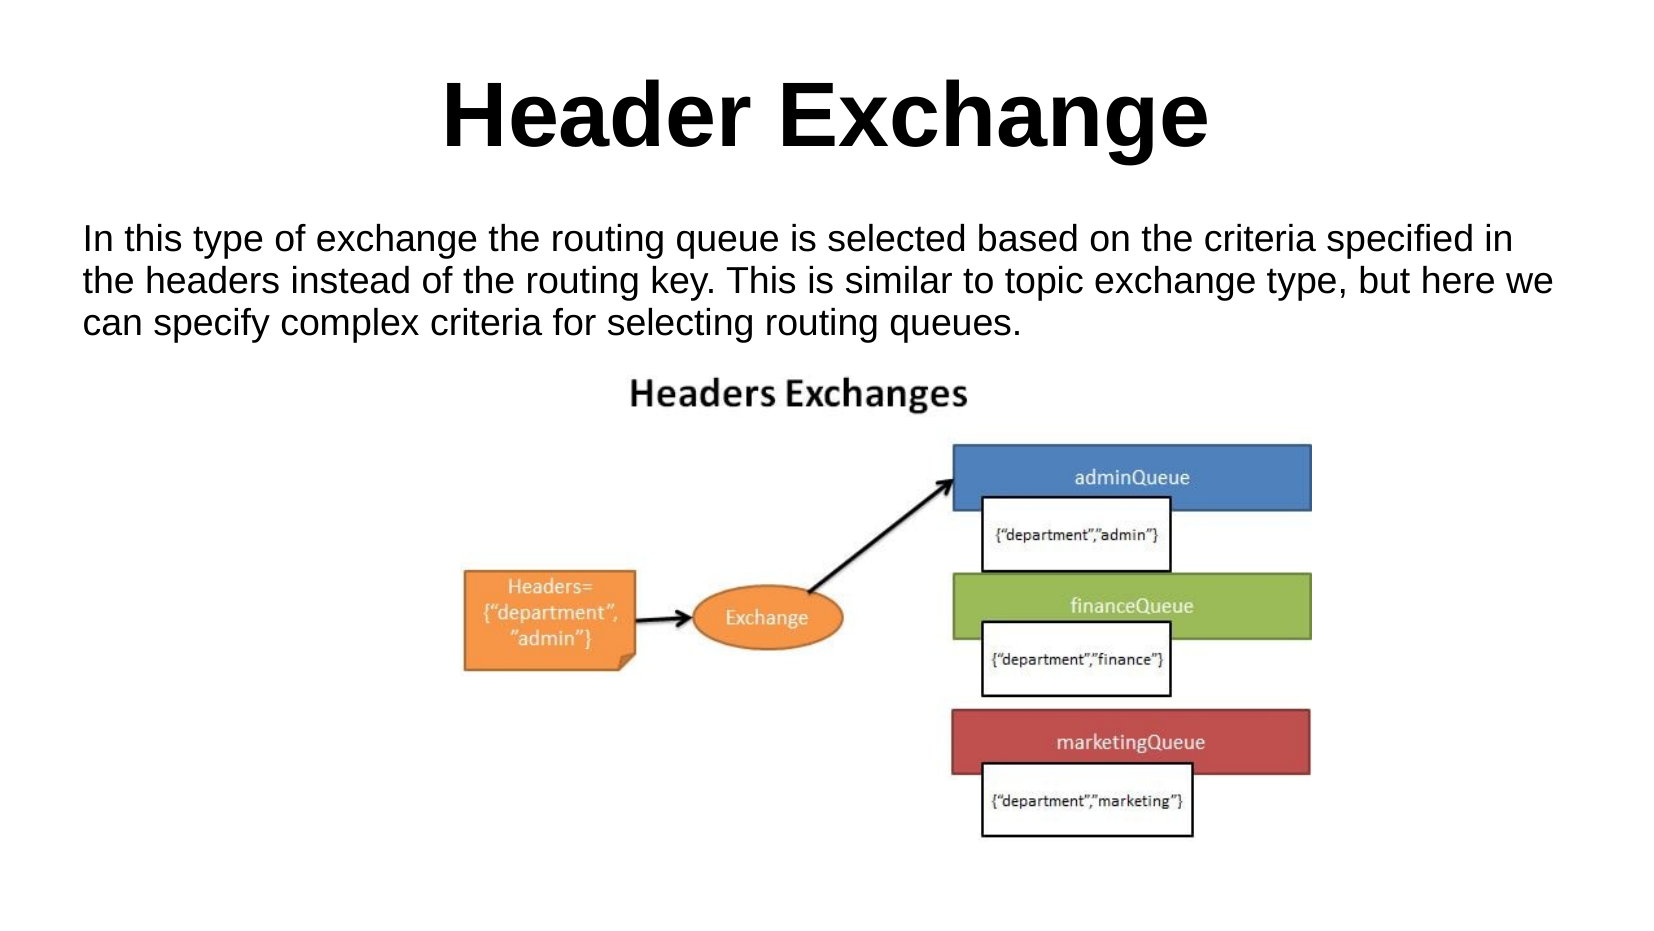

# Header Exchange
In this type of exchange the routing queue is selected based on the criteria specified in the headers instead of the routing key. This is similar to topic exchange type, but here we can specify complex criteria for selecting routing queues.